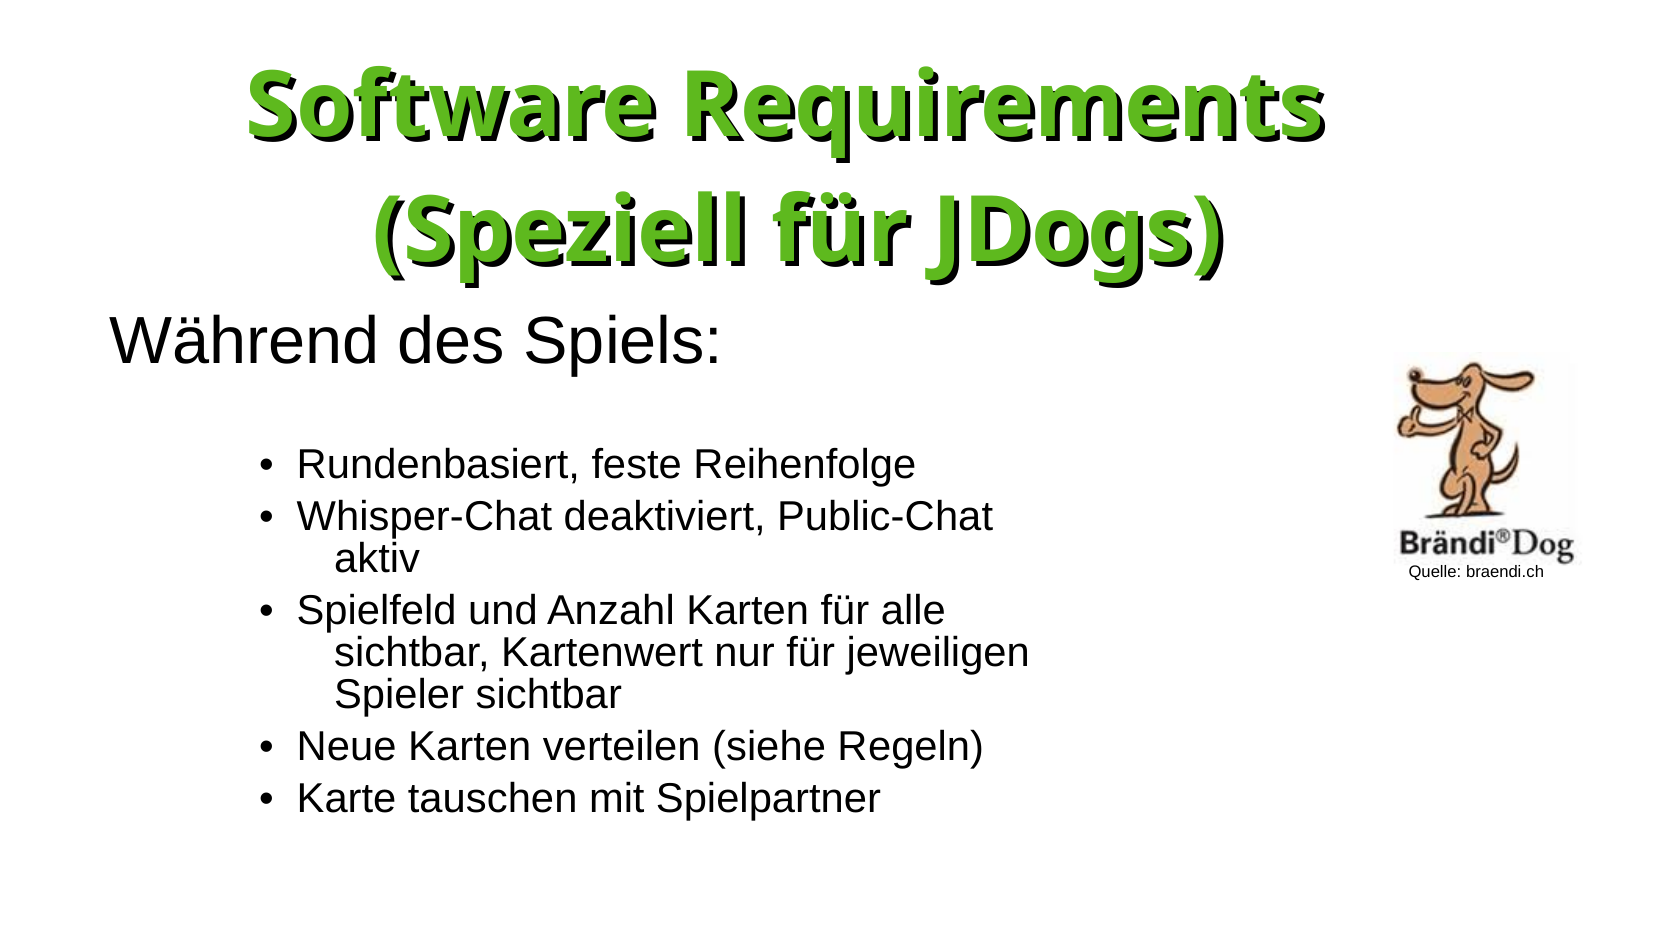

# Software Requirements (Speziell für JDogs)
Während des Spiels:
Rundenbasiert, feste Reihenfolge
Whisper-Chat deaktiviert, Public-Chat aktiv
Spielfeld und Anzahl Karten für alle sichtbar, Kartenwert nur für jeweiligen Spieler sichtbar
Neue Karten verteilen (siehe Regeln)
Karte tauschen mit Spielpartner
Quelle: braendi.ch